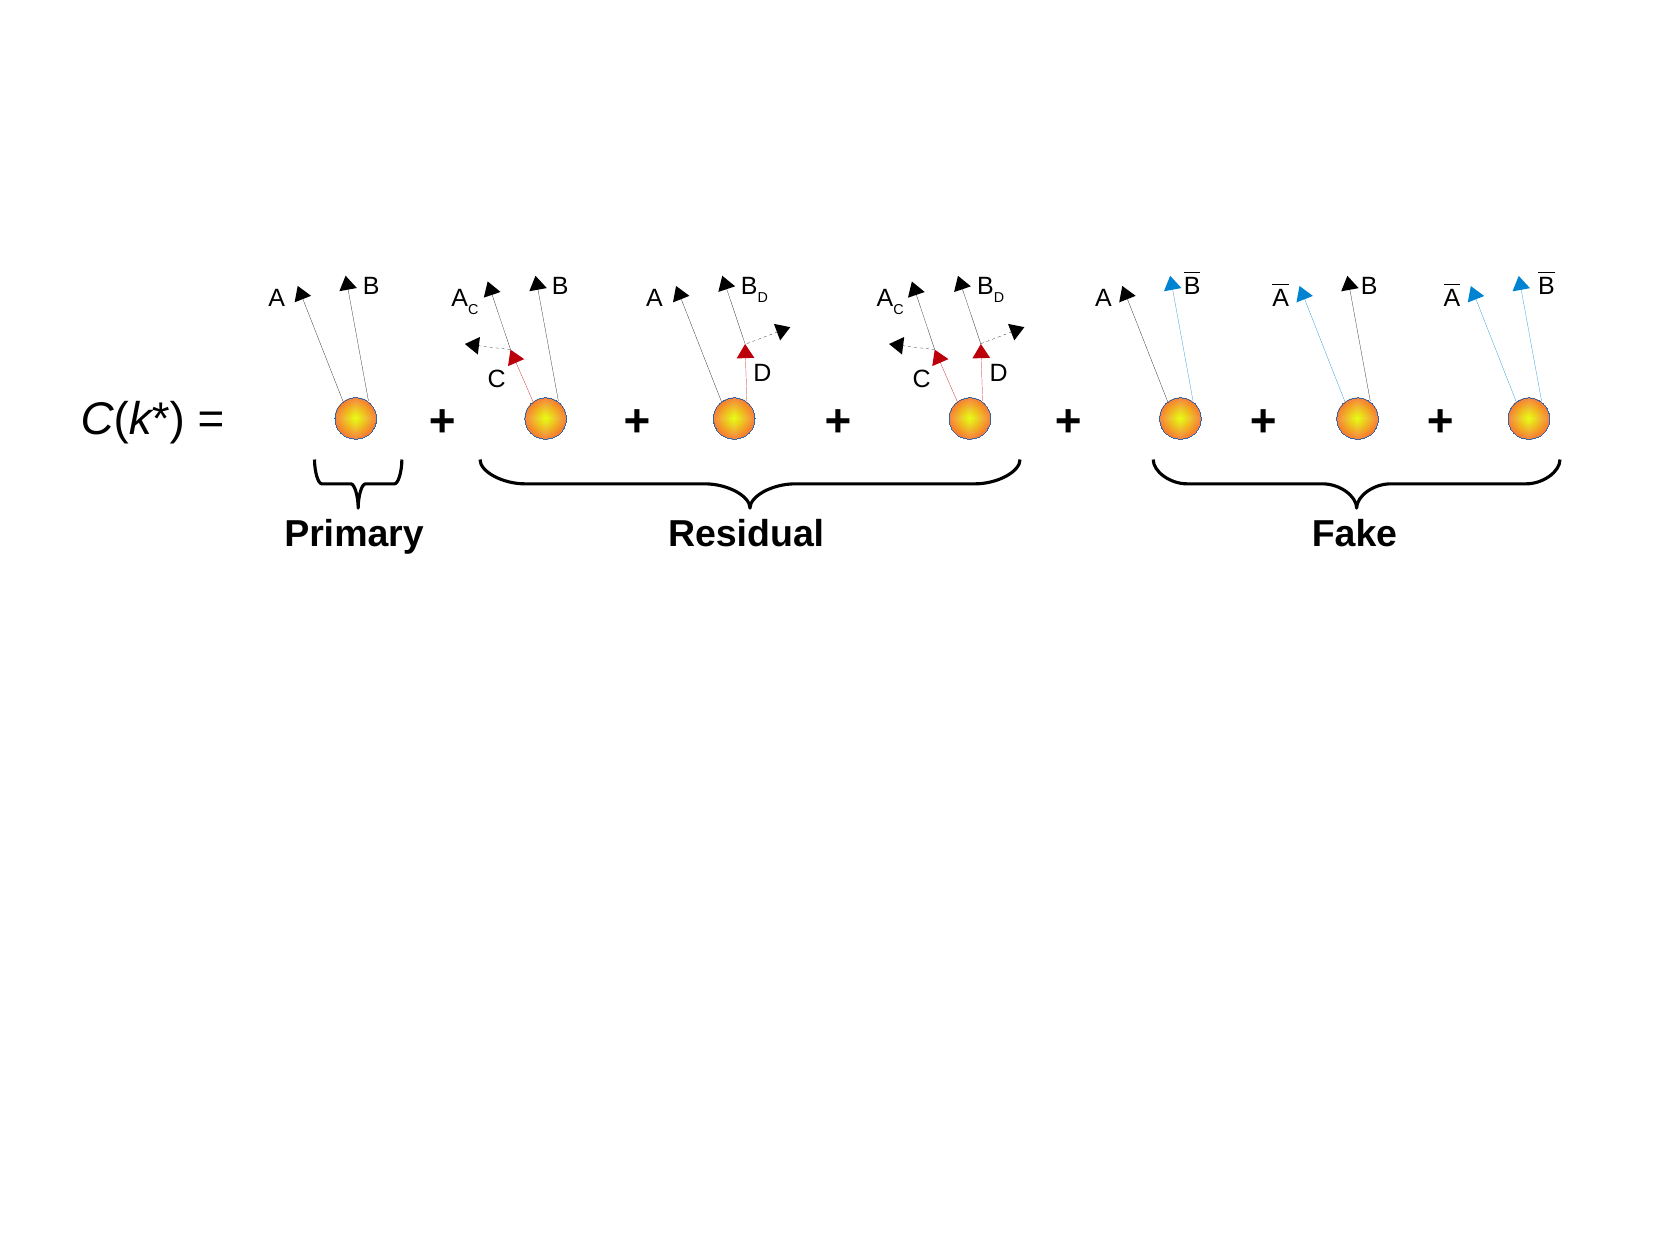

B
B
BD
BD
B
B
B
A
AC
A
AC
A
A
A
D
D
C
C
C(k*) =
+
+
+
+
+
+
Primary
Residual
Fake